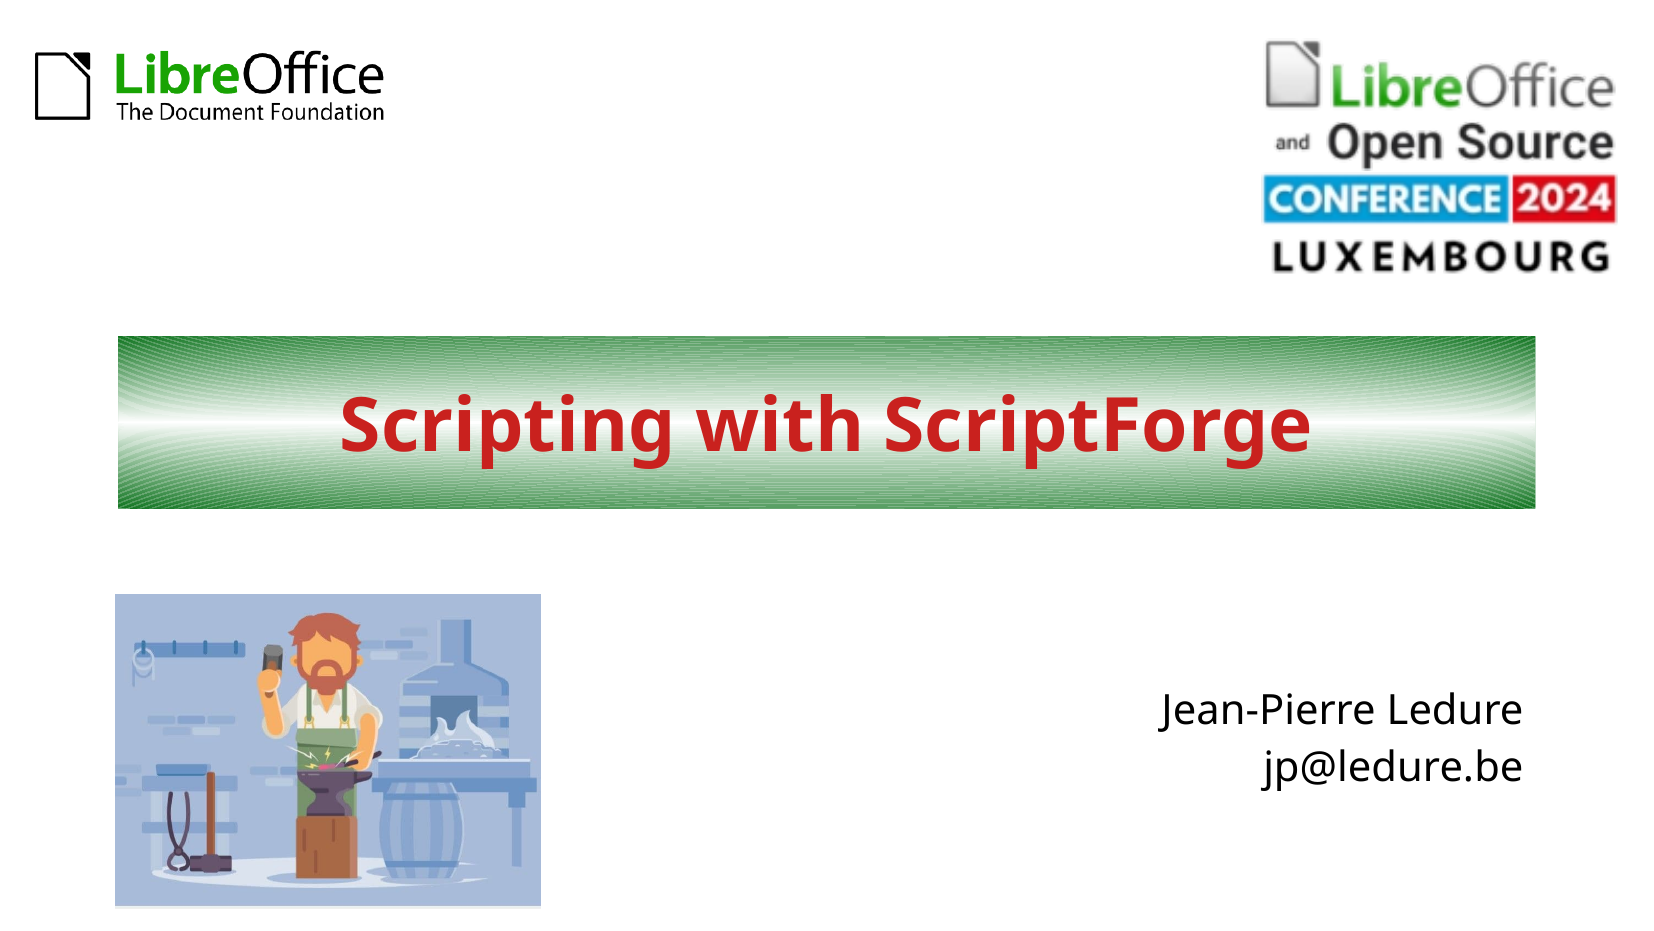

# Scripting with ScriptForge
Jean-Pierre Ledure
jp@ledure.be